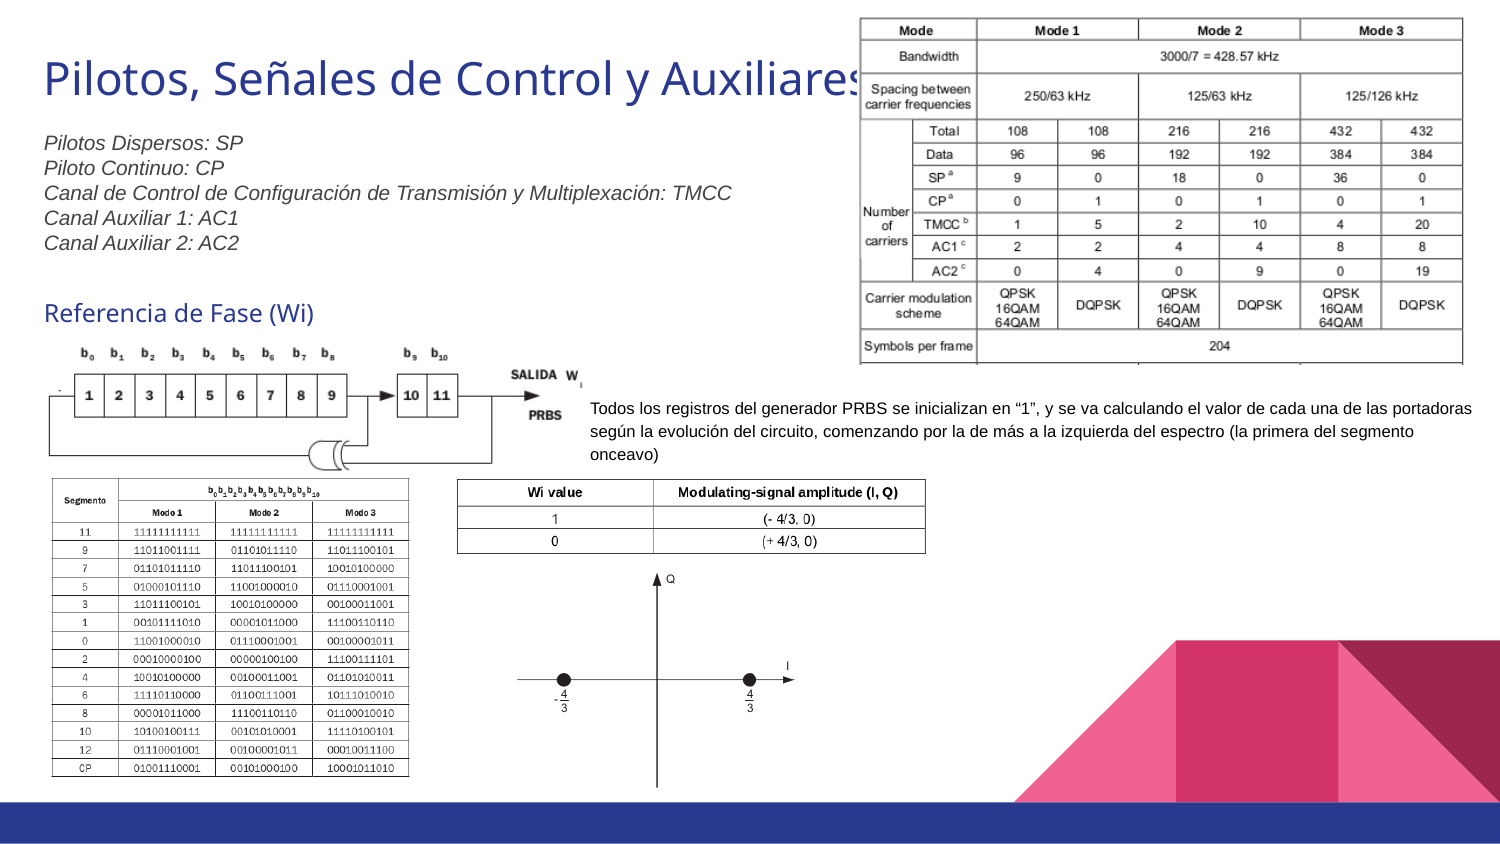

# Pilotos, Señales de Control y Auxiliares
Pilotos Dispersos: SP
Piloto Continuo: CP
Canal de Control de Configuración de Transmisión y Multiplexación: TMCC
Canal Auxiliar 1: AC1
Canal Auxiliar 2: AC2
Referencia de Fase (Wi)
Todos los registros del generador PRBS se inicializan en “1”, y se va calculando el valor de cada una de las portadoras según la evolución del circuito, comenzando por la de más a la izquierda del espectro (la primera del segmento onceavo)